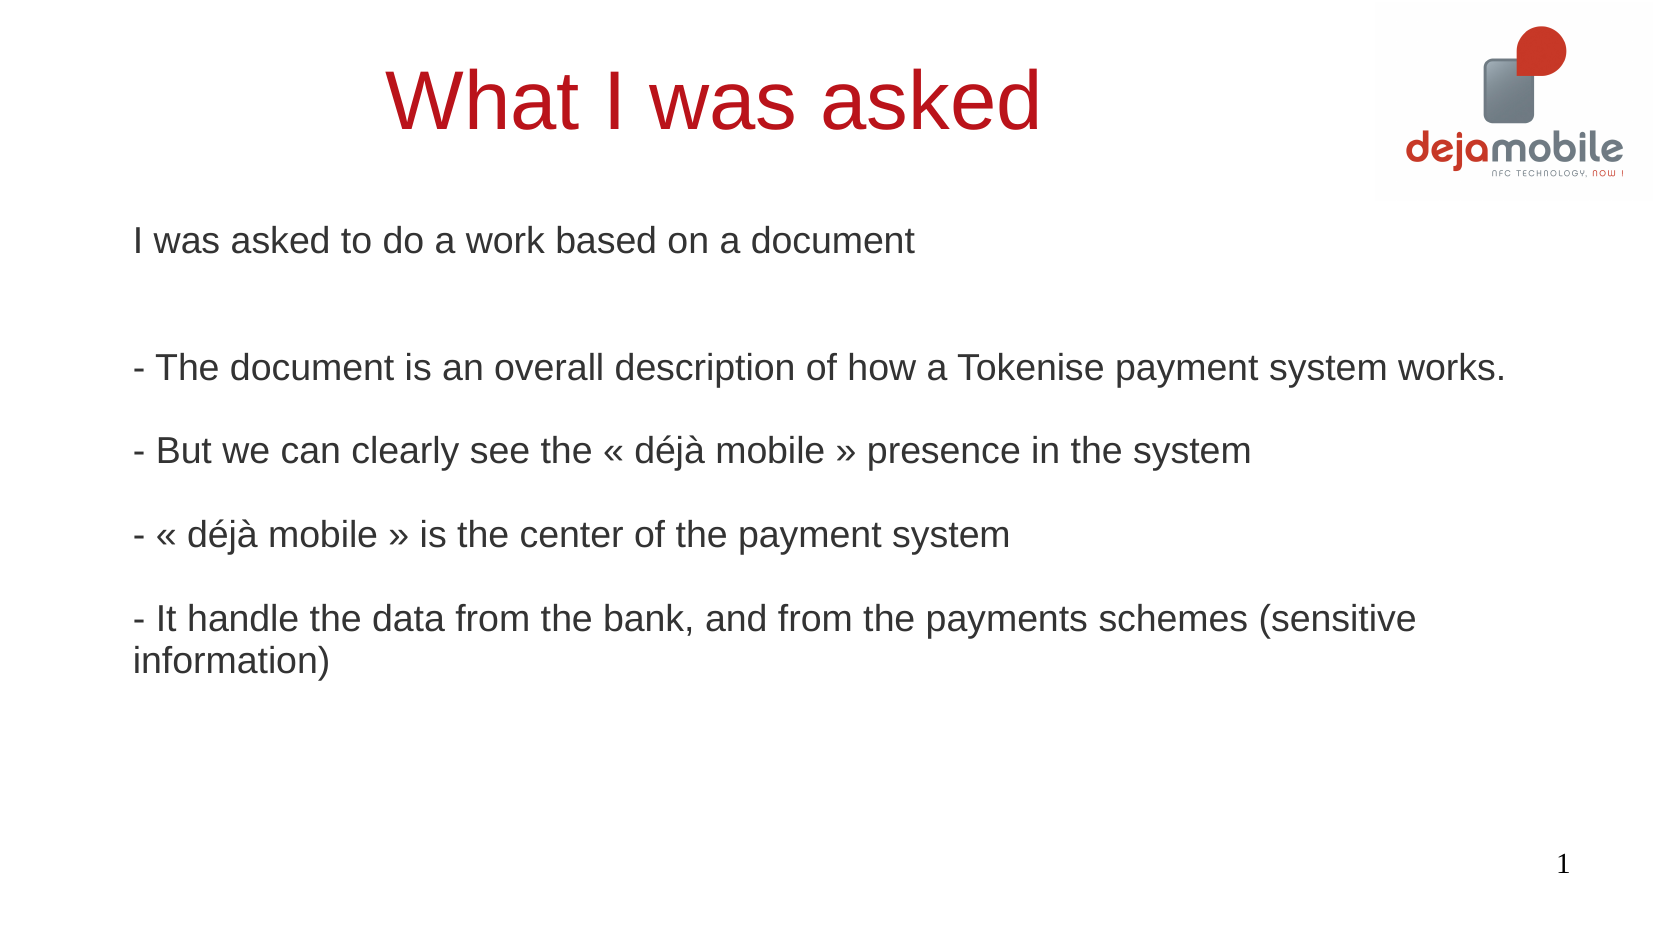

What I was asked
I was asked to do a work based on a document
- The document is an overall description of how a Tokenise payment system works.
- But we can clearly see the « déjà mobile » presence in the system
- « déjà mobile » is the center of the payment system
- It handle the data from the bank, and from the payments schemes (sensitive information)
1